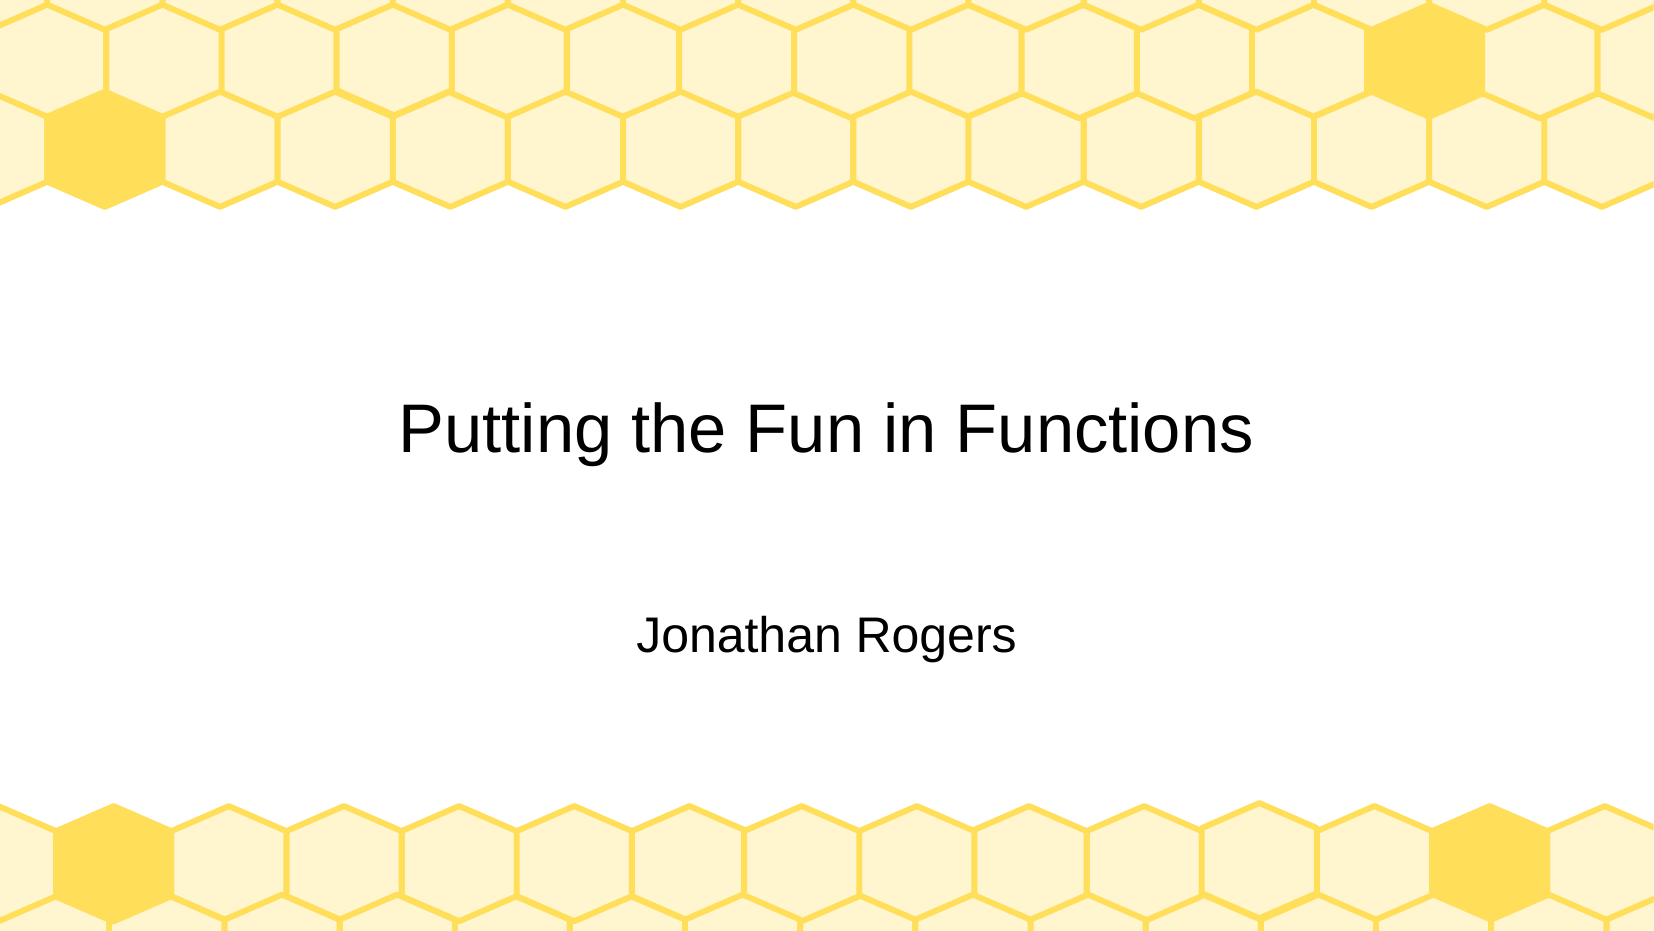

# Putting the Fun in Functions
Jonathan Rogers